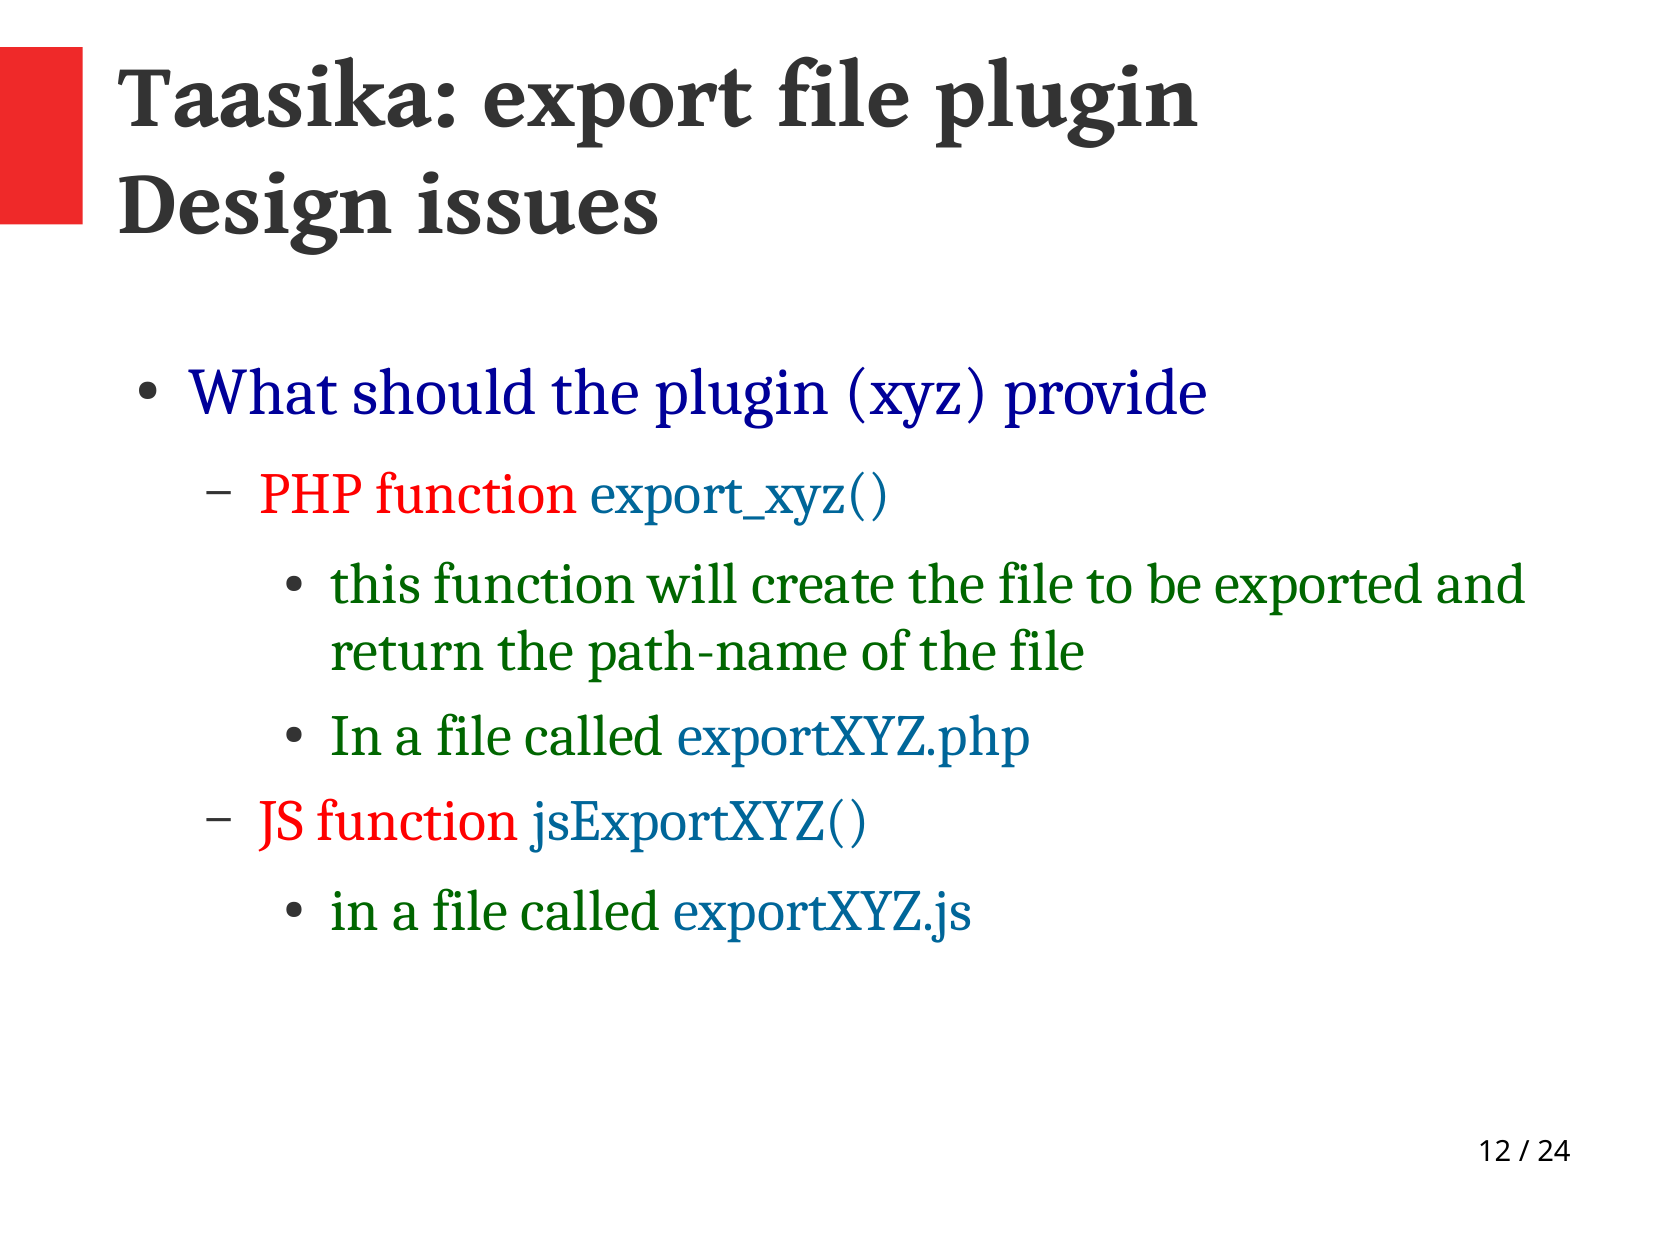

# Taasika: export file plugin Design issues
What should the plugin (xyz) provide
PHP function export_xyz()
this function will create the file to be exported and return the path-name of the file
In a file called exportXYZ.php
JS function jsExportXYZ()
in a file called exportXYZ.js
12